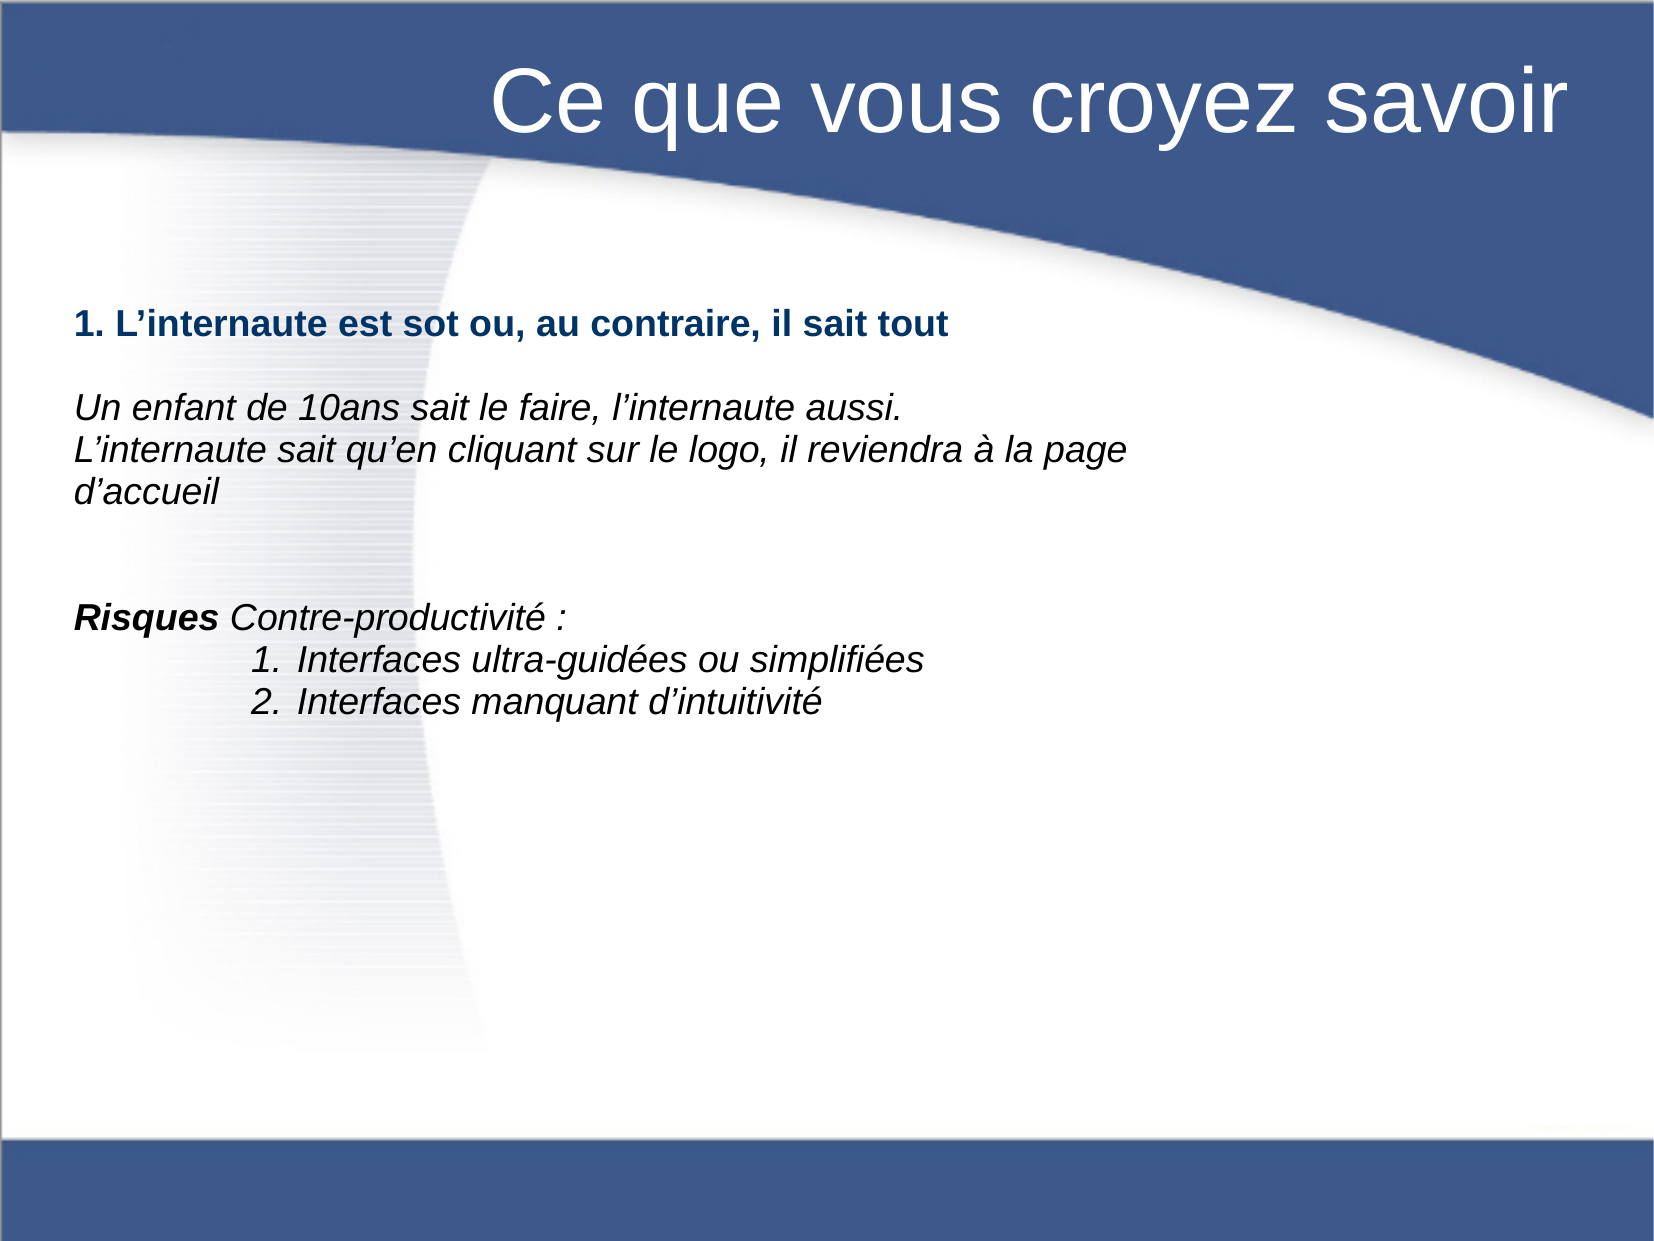

# Ce que vous croyez savoir
1. L’internaute est sot ou, au contraire, il sait tout
Un enfant de 10ans sait le faire, l’internaute aussi.
L’internaute sait qu’en cliquant sur le logo, il reviendra à la page d’accueil
Risques Contre-productivité :
 Interfaces ultra-guidées ou simplifiées
 Interfaces manquant d’intuitivité